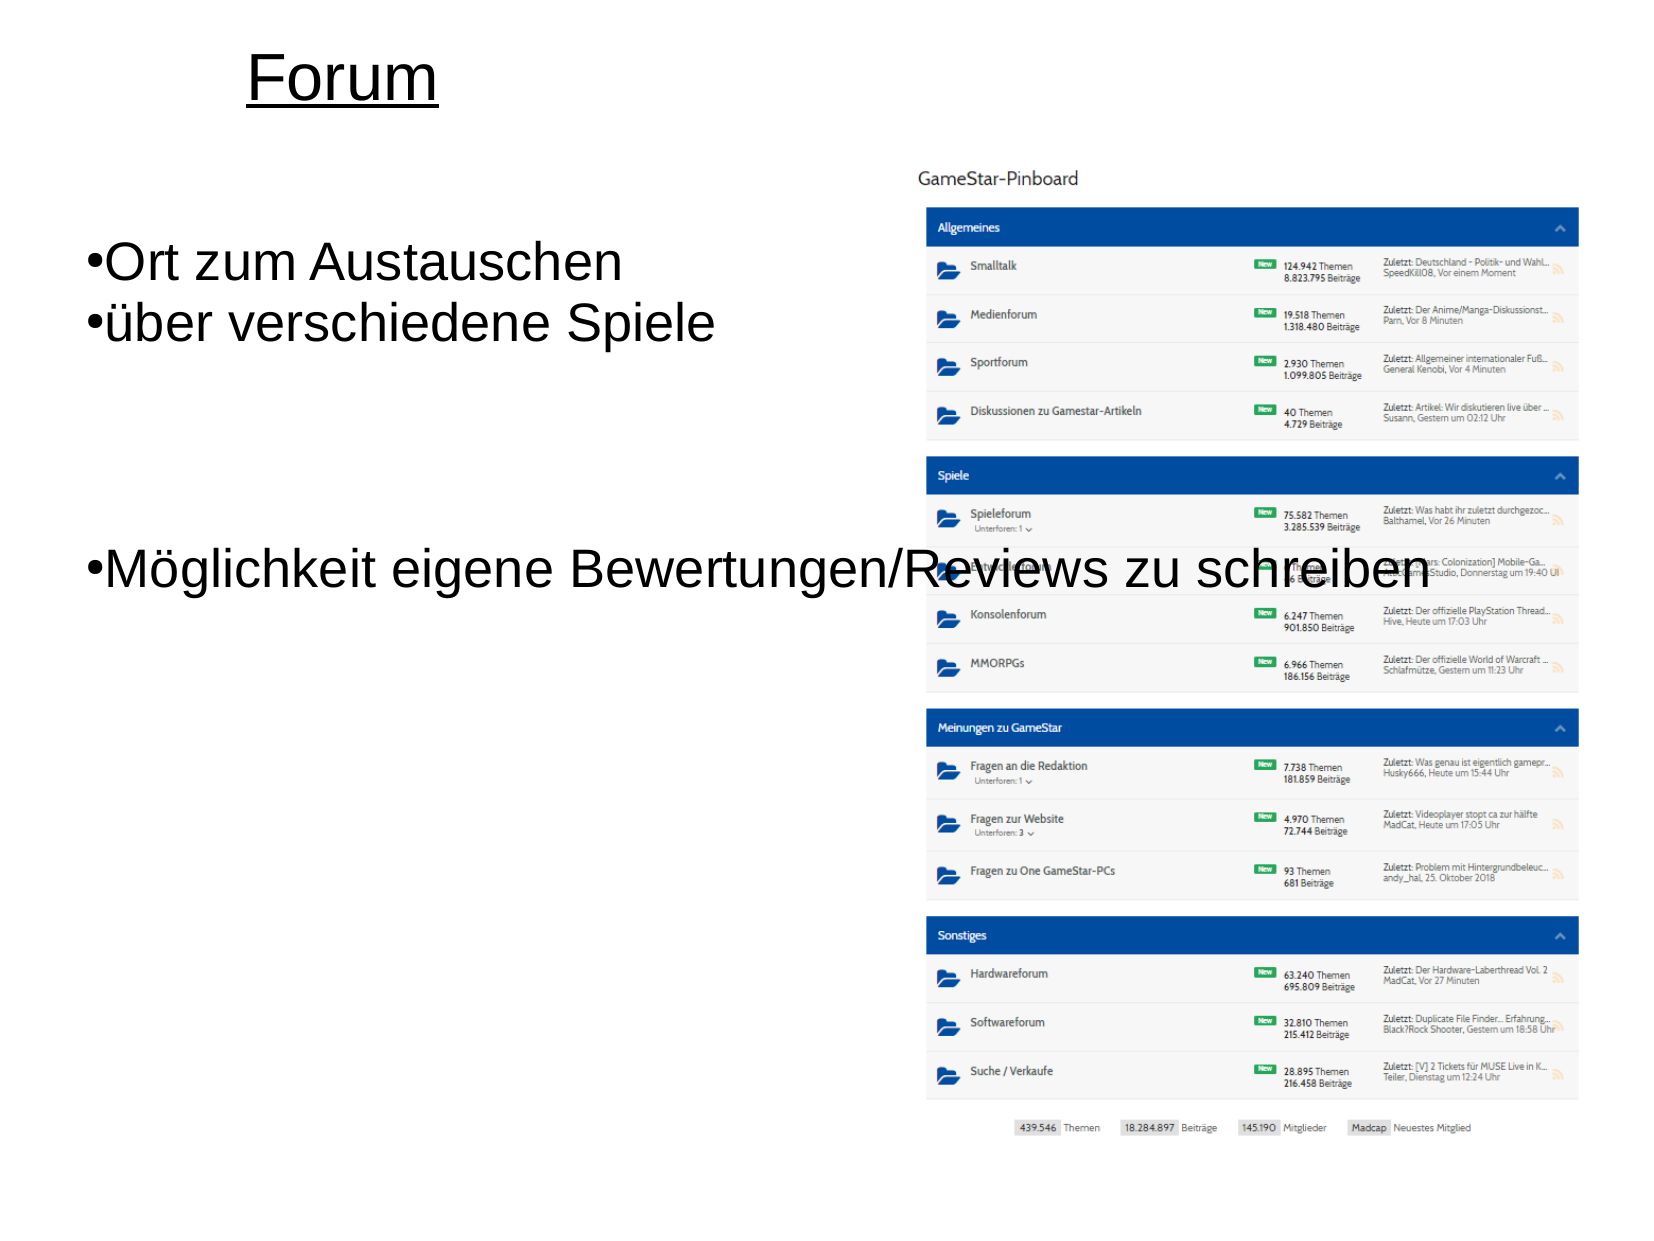

# Forum
Ort zum Austauschen
über verschiedene Spiele
Möglichkeit eigene Bewertungen/Reviews zu schreiben